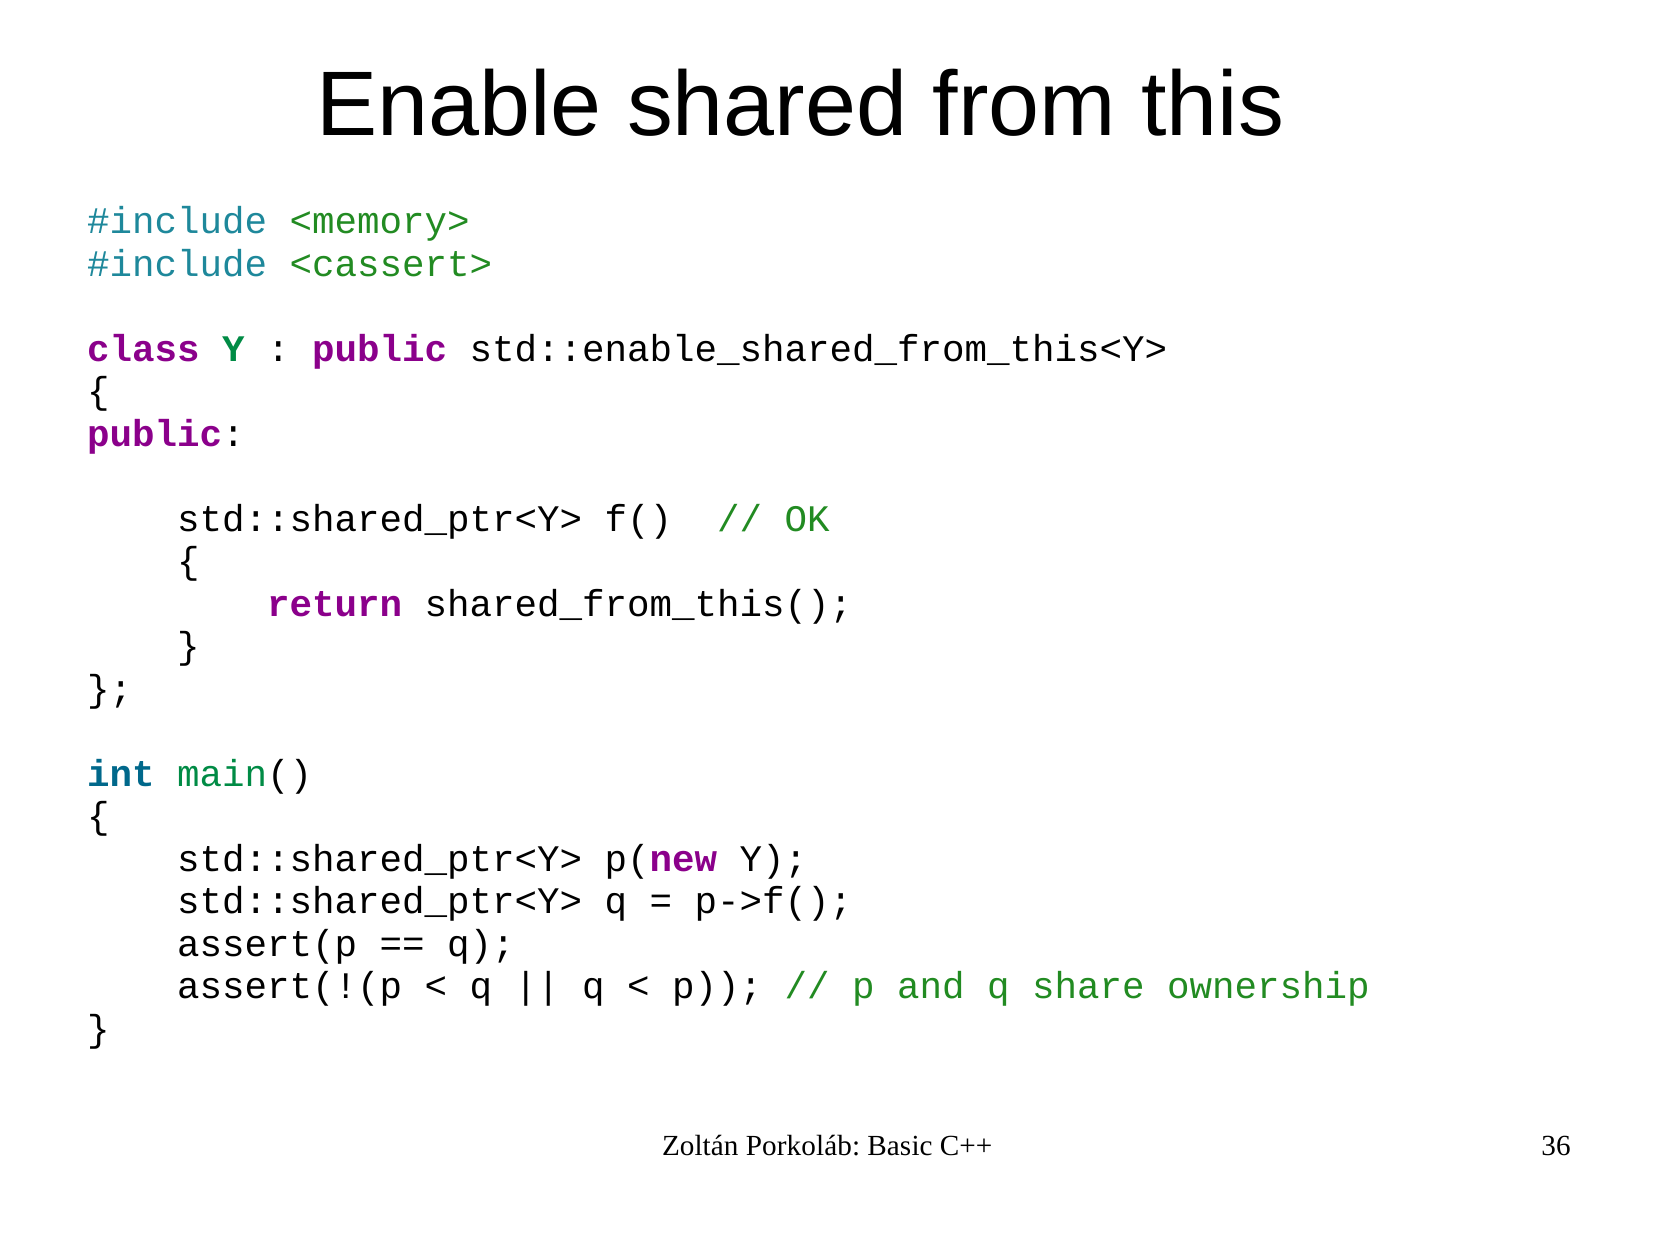

# Enable shared from this
#include <memory>
#include <cassert>
class Y : public std::enable_shared_from_this<Y>
{
public:
 std::shared_ptr<Y> f() // OK
 {
 return shared_from_this();
 }
};
int main()
{
 std::shared_ptr<Y> p(new Y);
 std::shared_ptr<Y> q = p->f();
 assert(p == q);
 assert(!(p < q || q < p)); // p and q share ownership
}
Zoltán Porkoláb: Basic C++
36